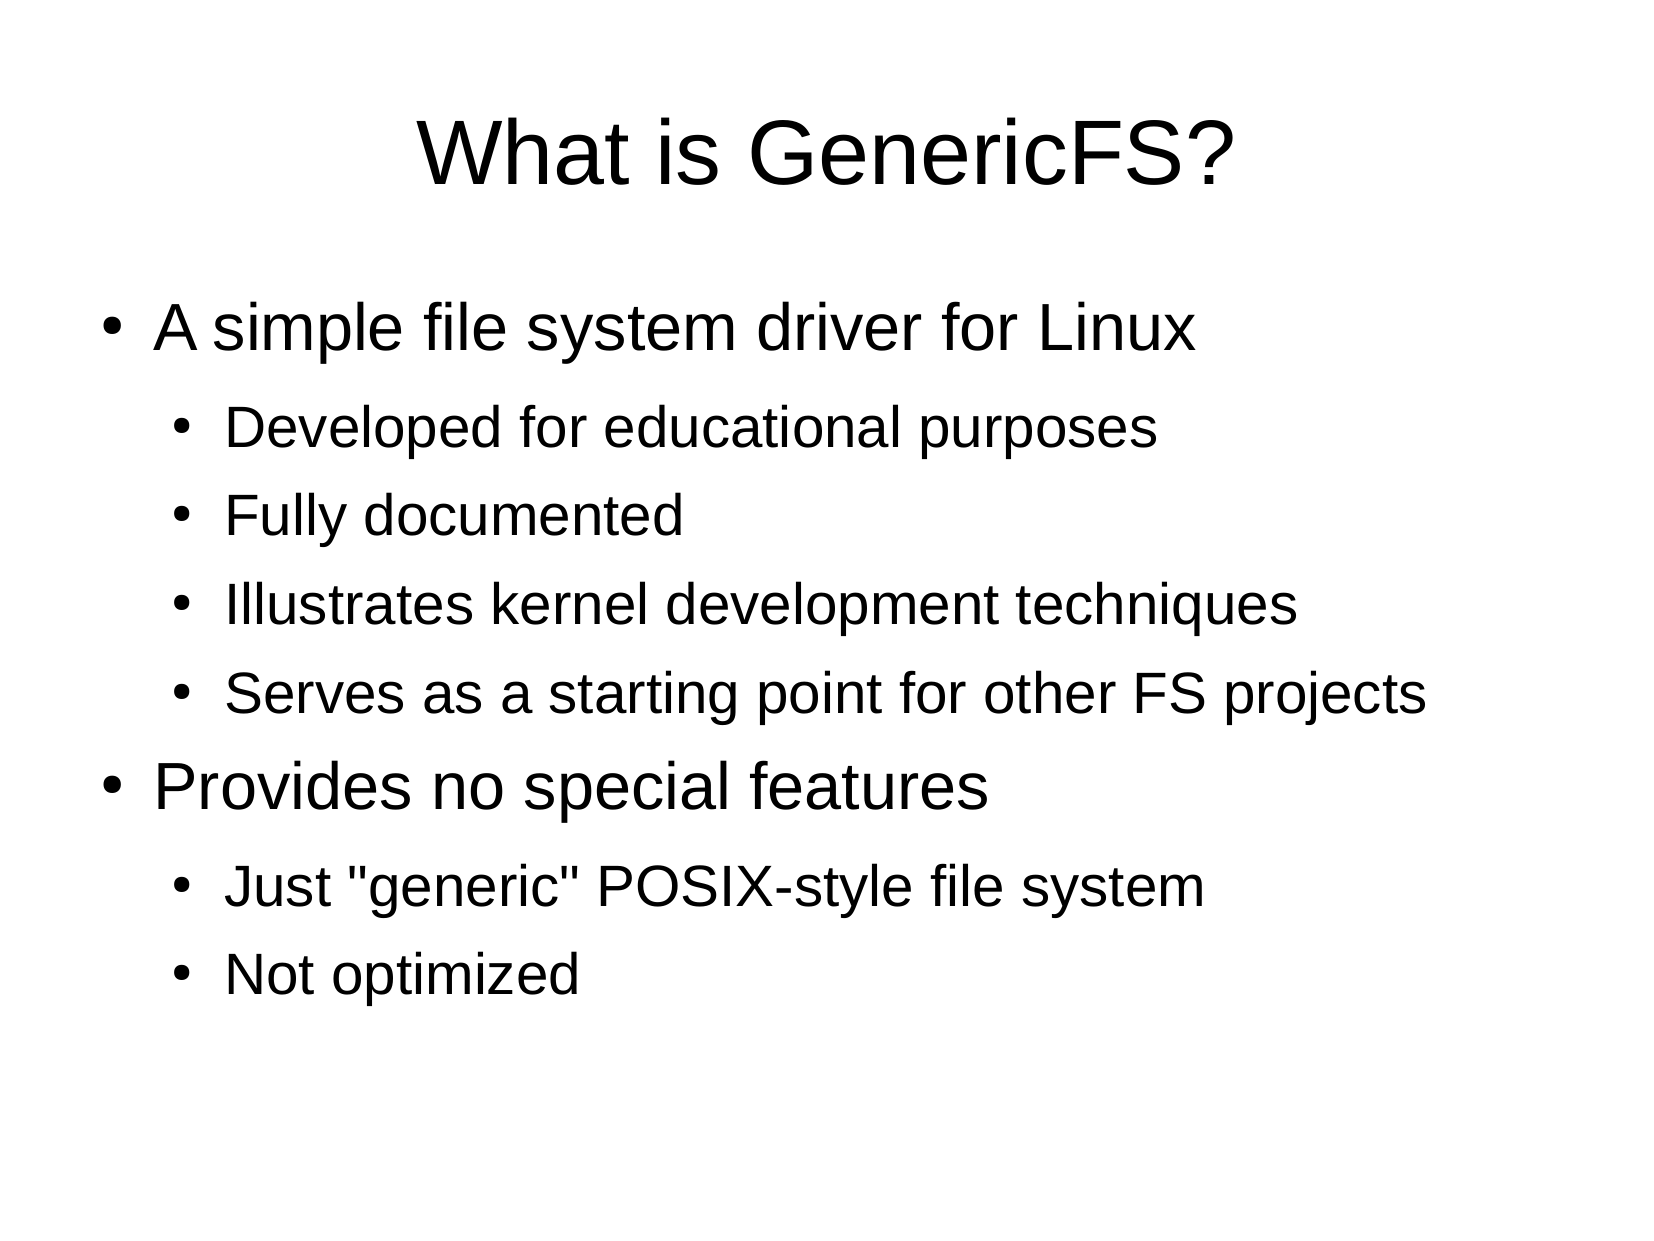

# What is GenericFS?
A simple file system driver for Linux
Developed for educational purposes
Fully documented
Illustrates kernel development techniques
Serves as a starting point for other FS projects
Provides no special features
Just "generic" POSIX-style file system
Not optimized